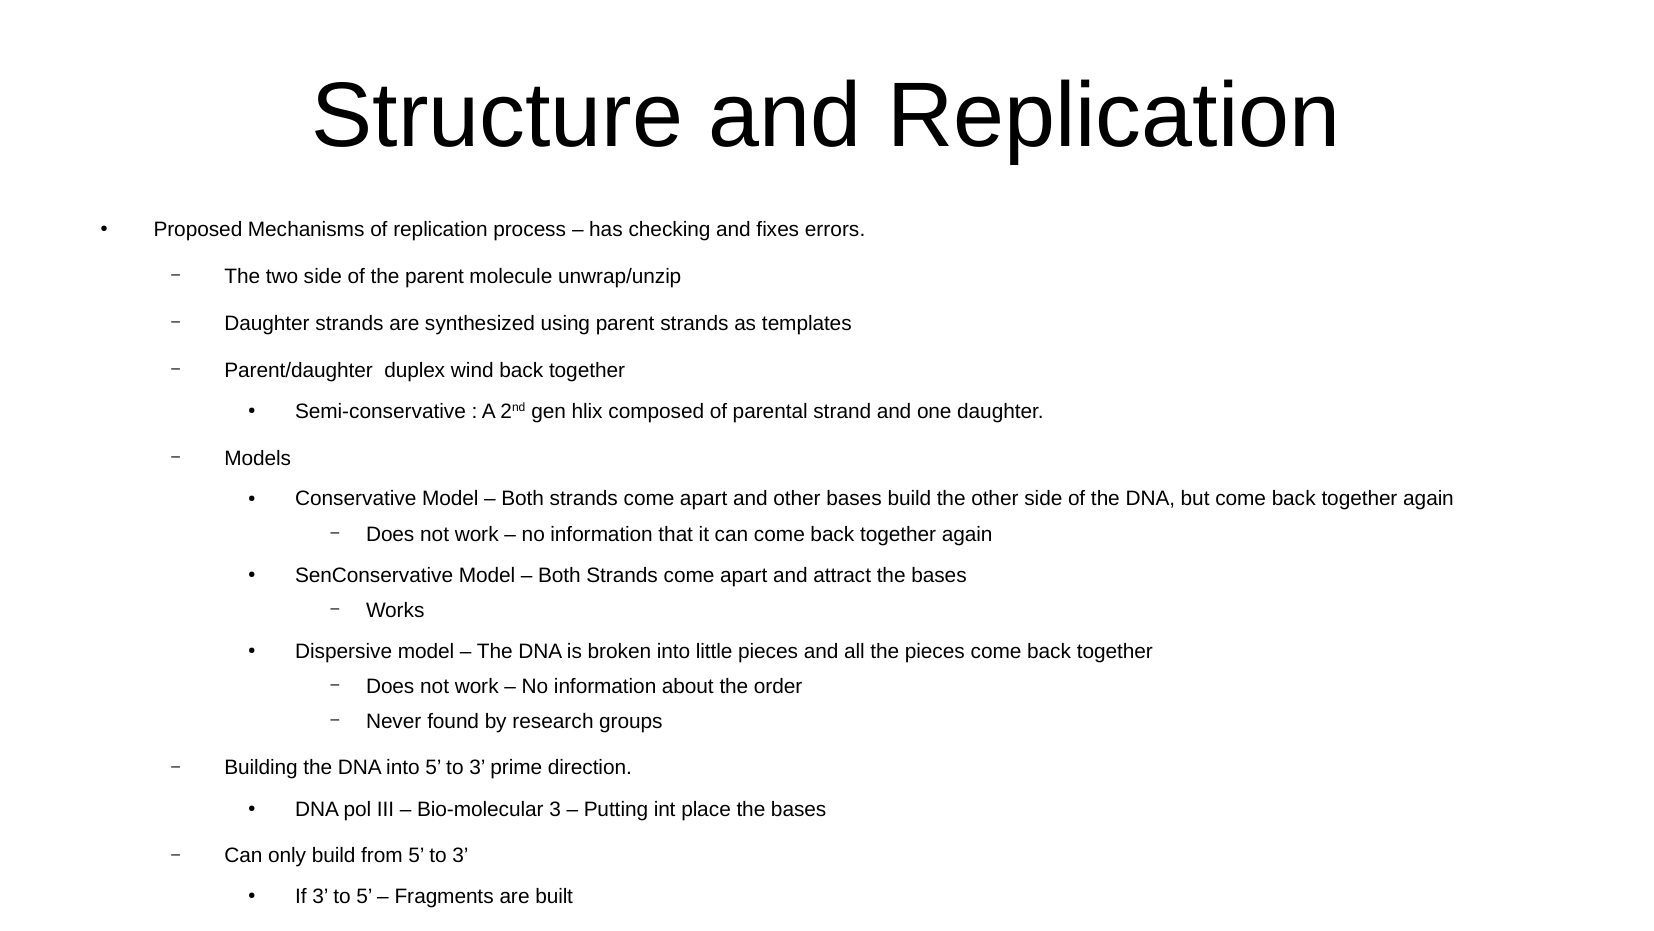

# Structure and Replication
Proposed Mechanisms of replication process – has checking and fixes errors.
The two side of the parent molecule unwrap/unzip
Daughter strands are synthesized using parent strands as templates
Parent/daughter duplex wind back together
Semi-conservative : A 2nd gen hlix composed of parental strand and one daughter.
Models
Conservative Model – Both strands come apart and other bases build the other side of the DNA, but come back together again
Does not work – no information that it can come back together again
SenConservative Model – Both Strands come apart and attract the bases
Works
Dispersive model – The DNA is broken into little pieces and all the pieces come back together
Does not work – No information about the order
Never found by research groups
Building the DNA into 5’ to 3’ prime direction.
DNA pol III – Bio-molecular 3 – Putting int place the bases
Can only build from 5’ to 3’
If 3’ to 5’ – Fragments are built